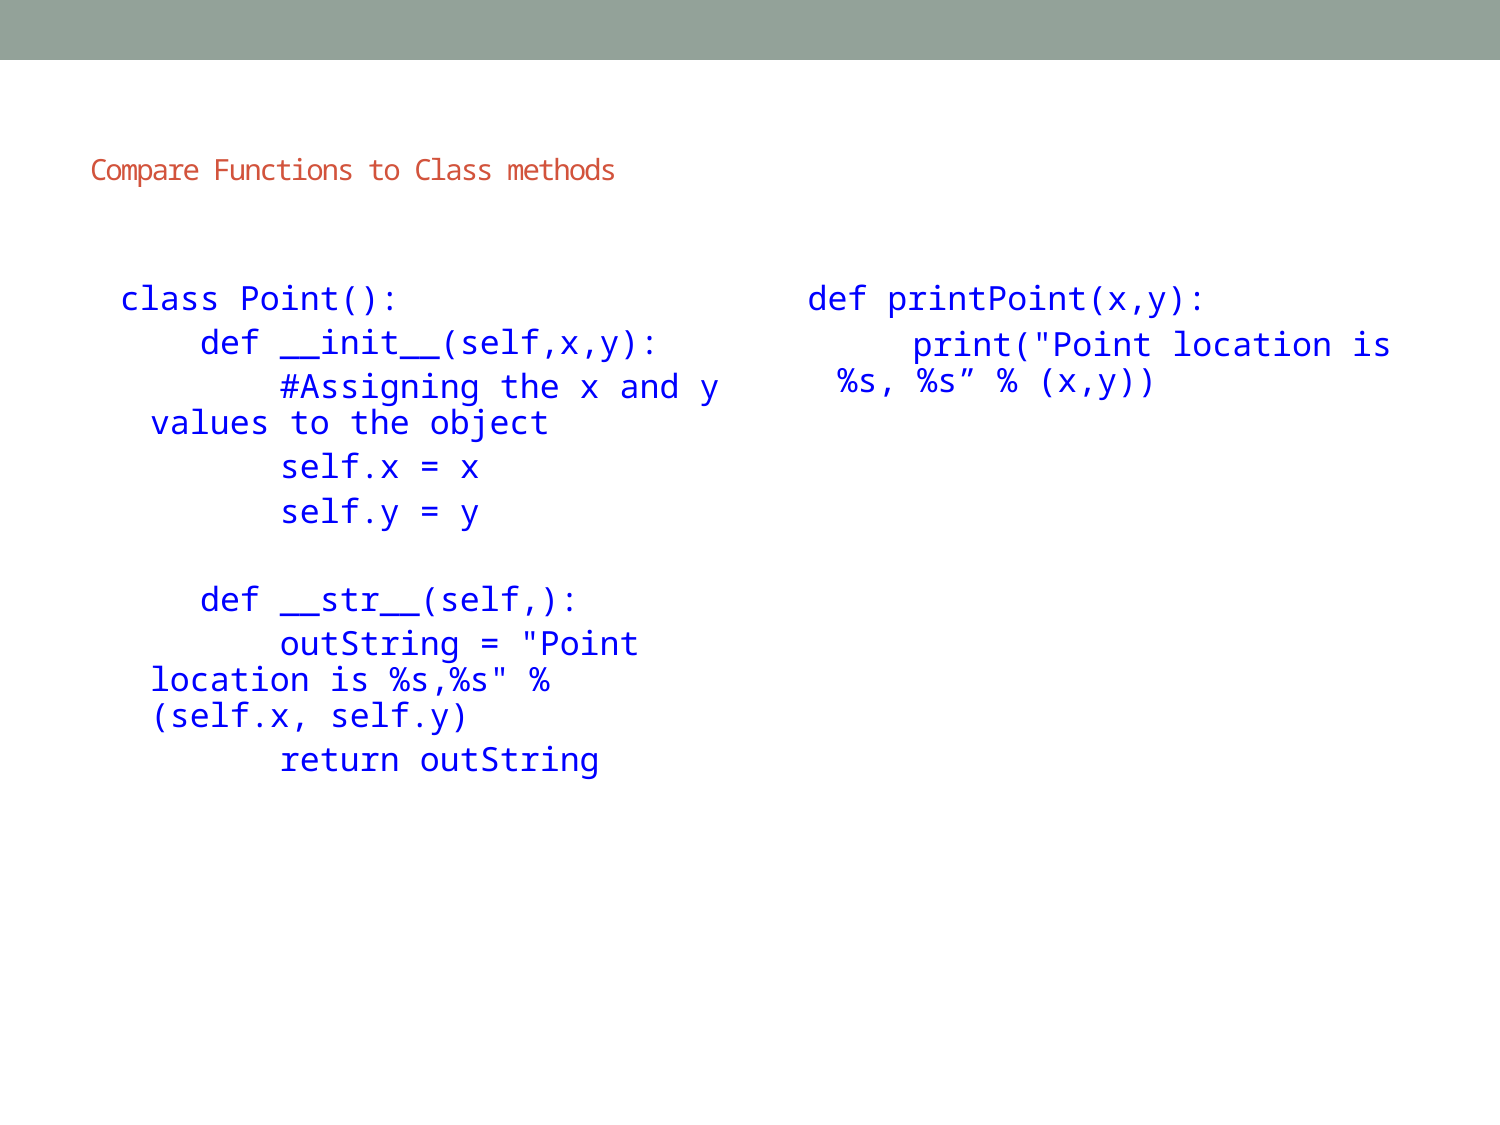

# Compare Functions to Class methods
class Point():
 def __init__(self,x,y):
 #Assigning the x and y values to the object
 self.x = x
 self.y = y
 def __str__(self,):
 outString = "Point location is %s,%s" % (self.x, self.y)
 return outString
def printPoint(x,y):
	print("Point location is %s, %s” % (x,y))